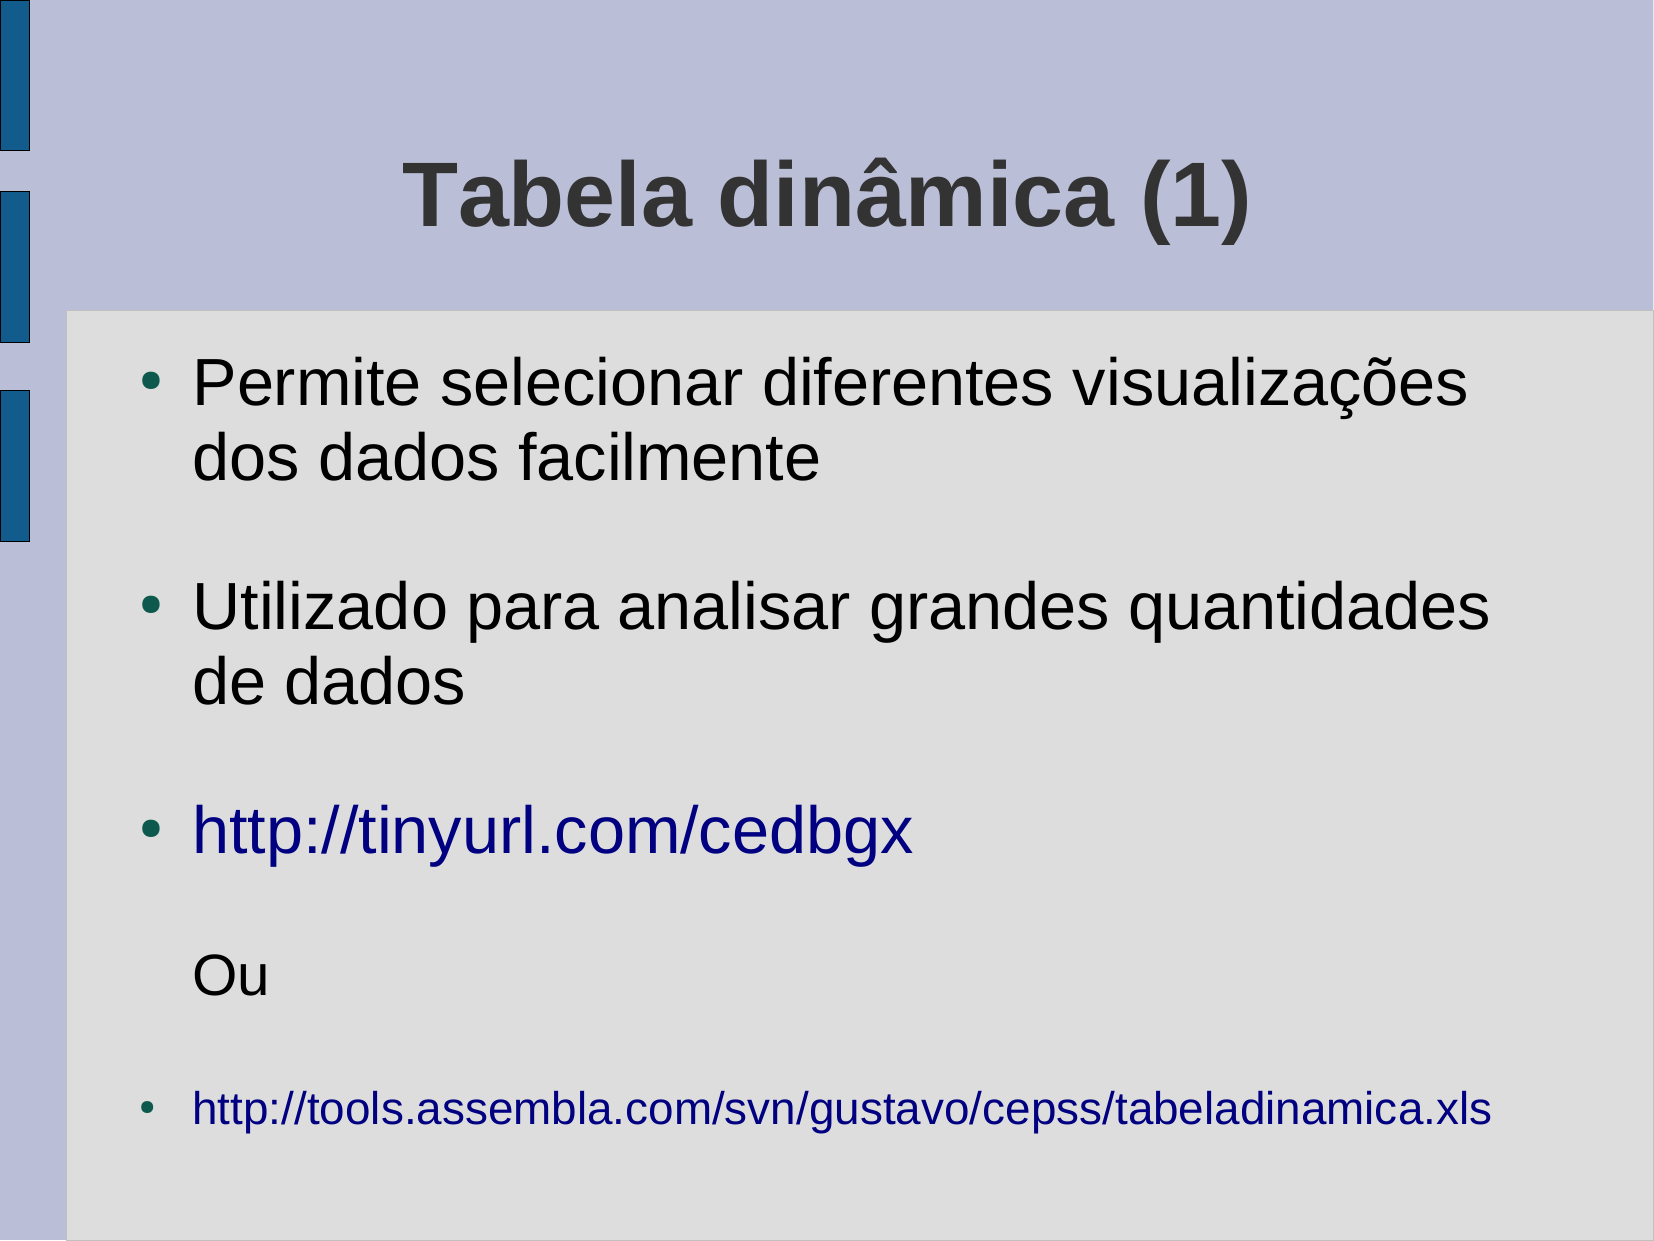

# Tabela dinâmica (1)
Permite selecionar diferentes visualizações dos dados facilmente
Utilizado para analisar grandes quantidades de dados
http://tinyurl.com/cedbgx
Ou
http://tools.assembla.com/svn/gustavo/cepss/tabeladinamica.xls